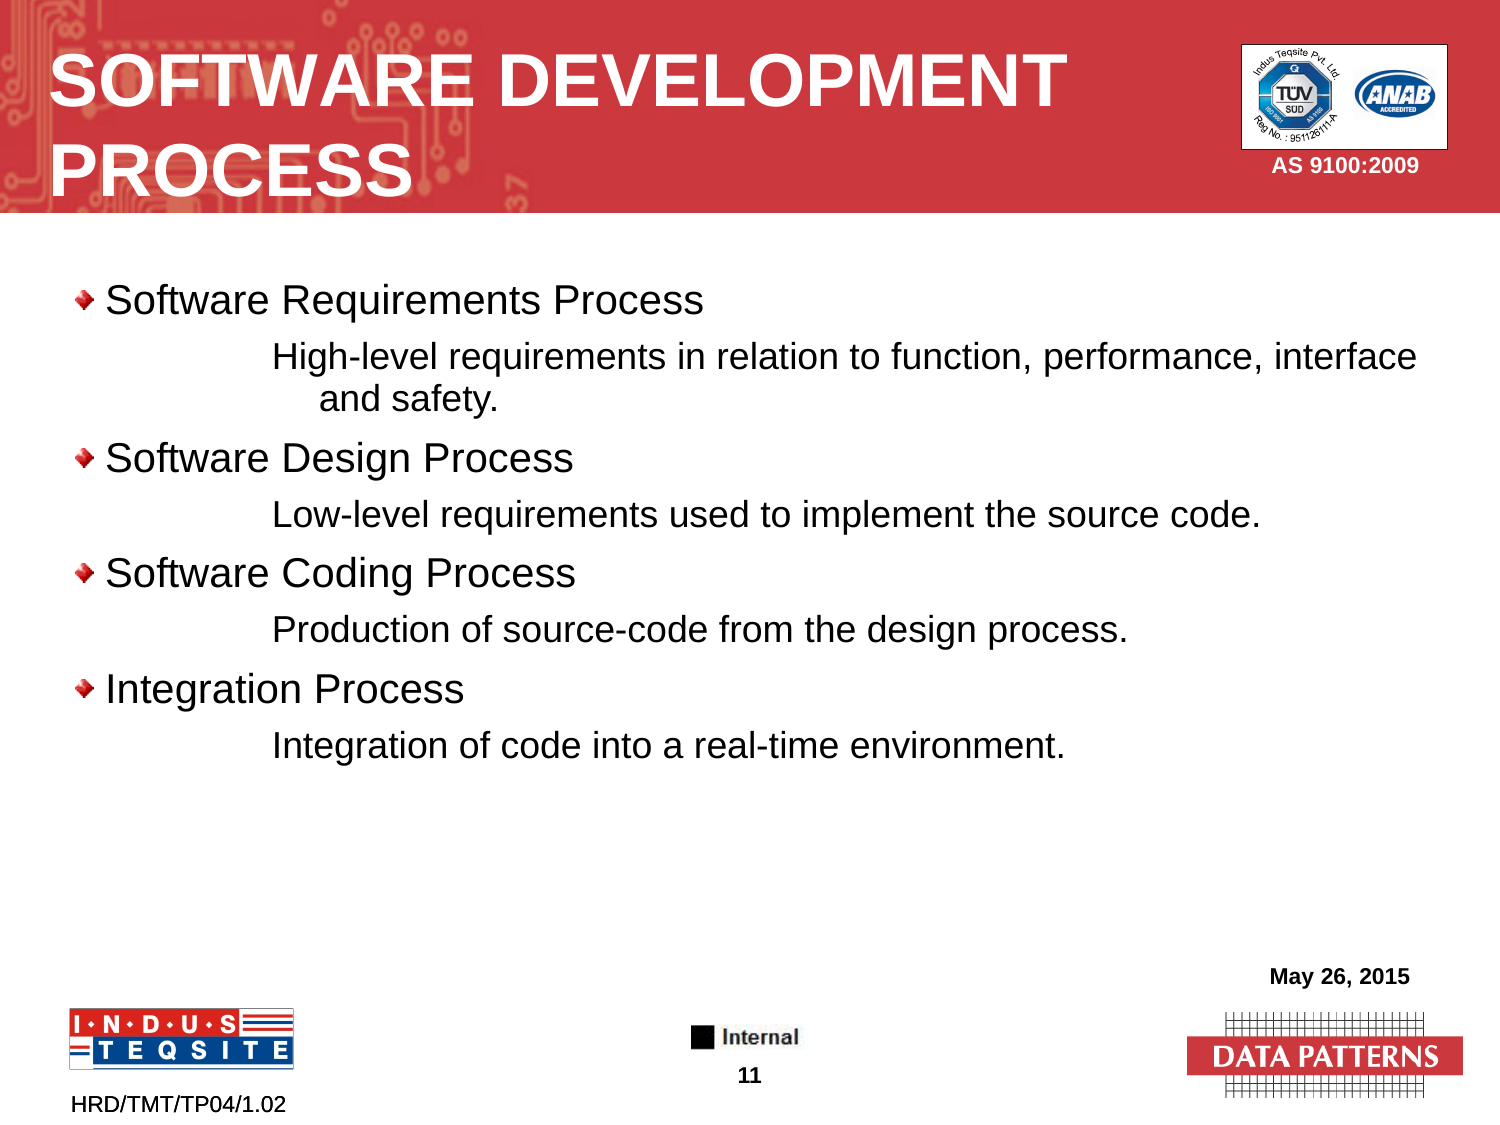

SOFTWARE DEVELOPMENT PROCESS
# Software Requirements Process
High-level requirements in relation to function, performance, interface and safety.
 Software Design Process
Low-level requirements used to implement the source code.
 Software Coding Process
Production of source-code from the design process.
 Integration Process
Integration of code into a real-time environment.